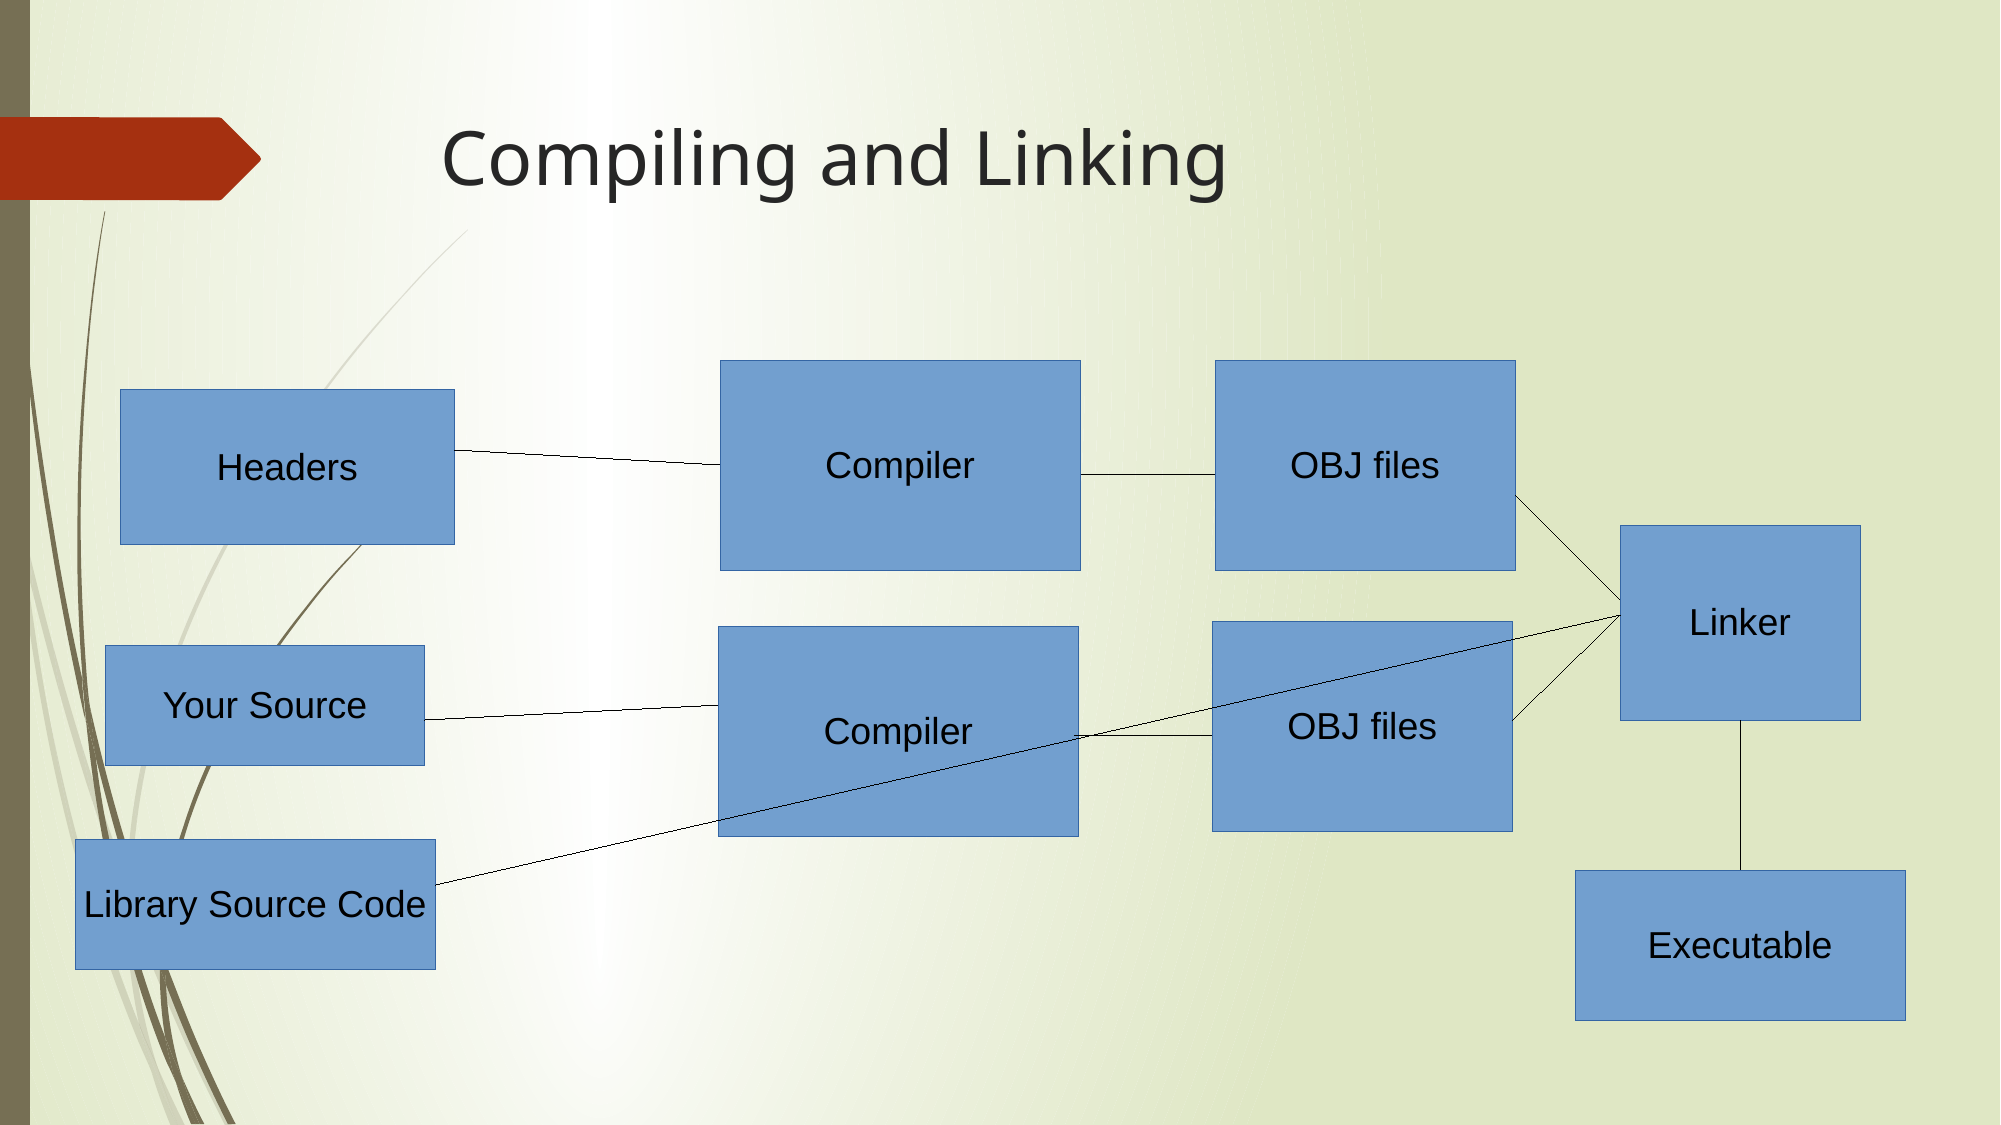

# Compiling and Linking
Compiler
OBJ files
Headers
Linker
OBJ files
Compiler
Your Source
Library Source Code
Executable